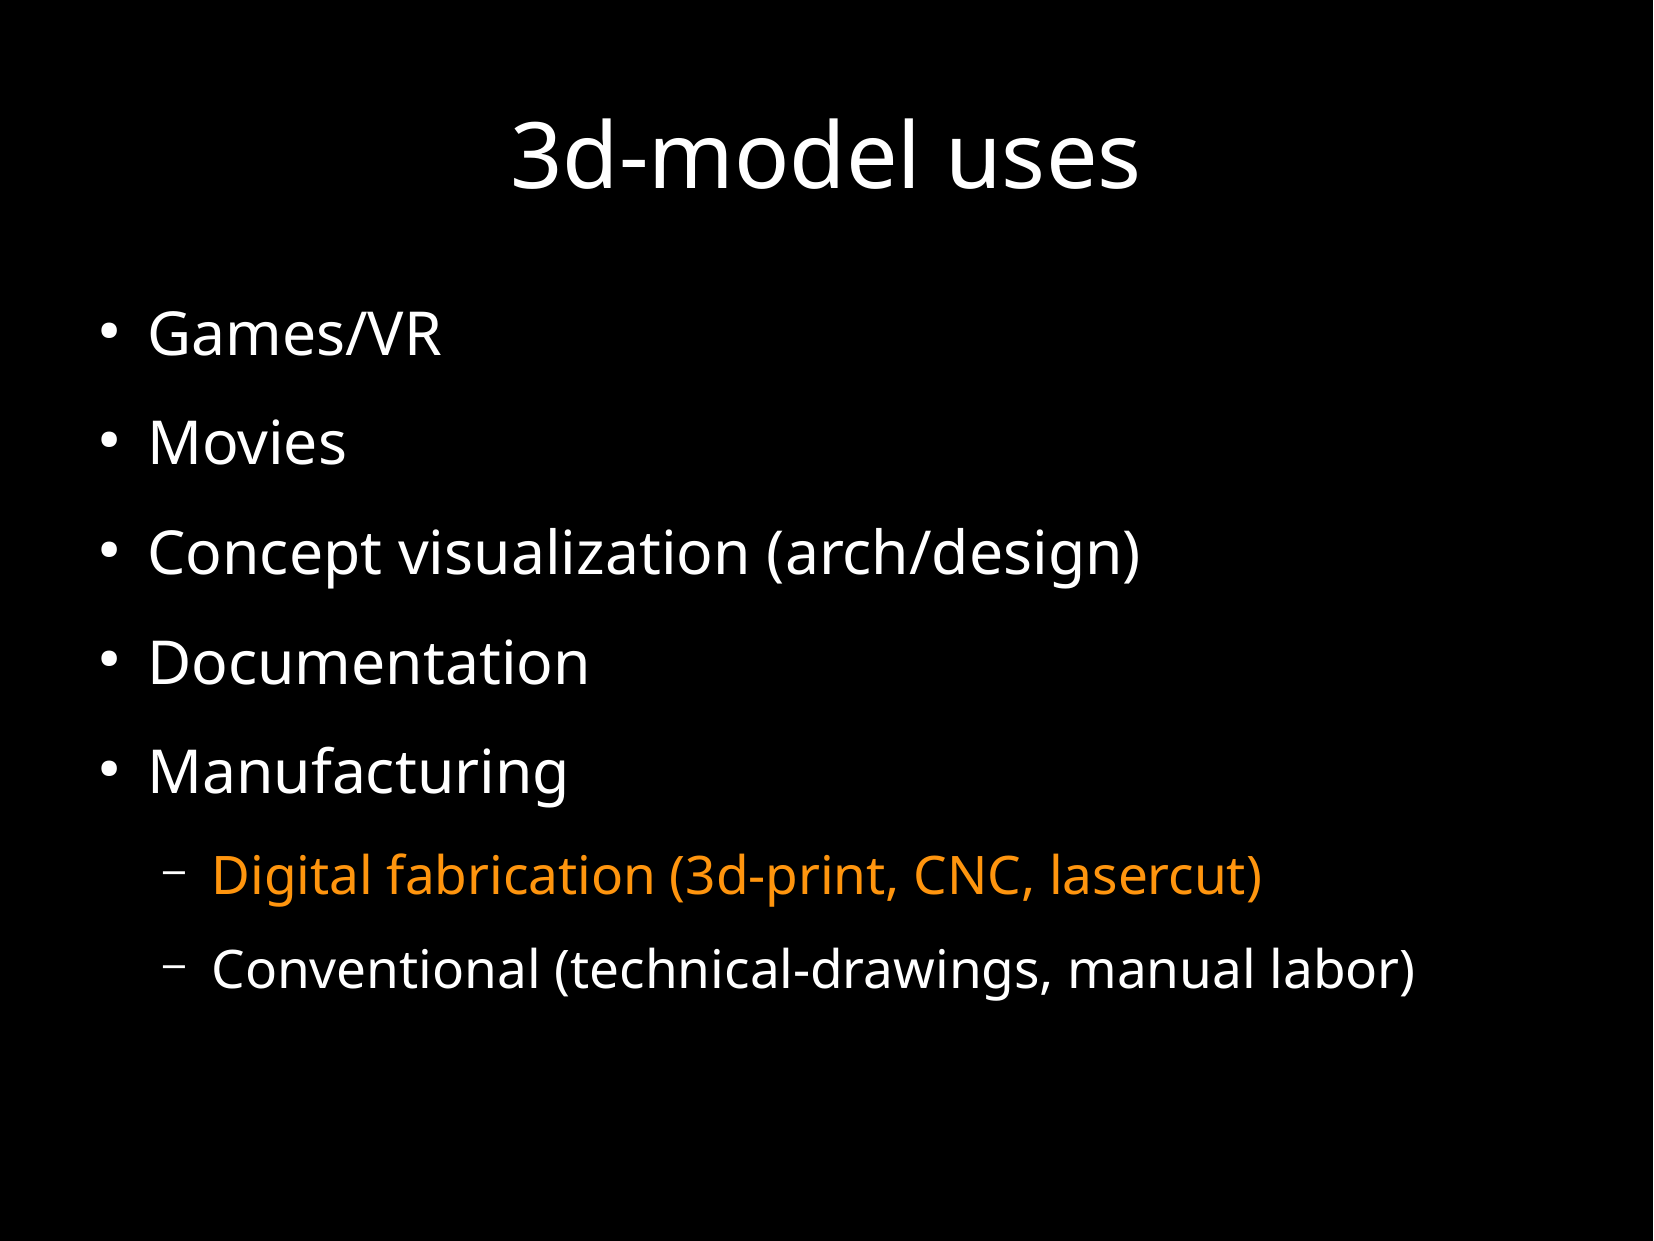

# 3d-model uses
Games/VR
Movies
Concept visualization (arch/design)
Documentation
Manufacturing
Digital fabrication (3d-print, CNC, lasercut)
Conventional (technical-drawings, manual labor)